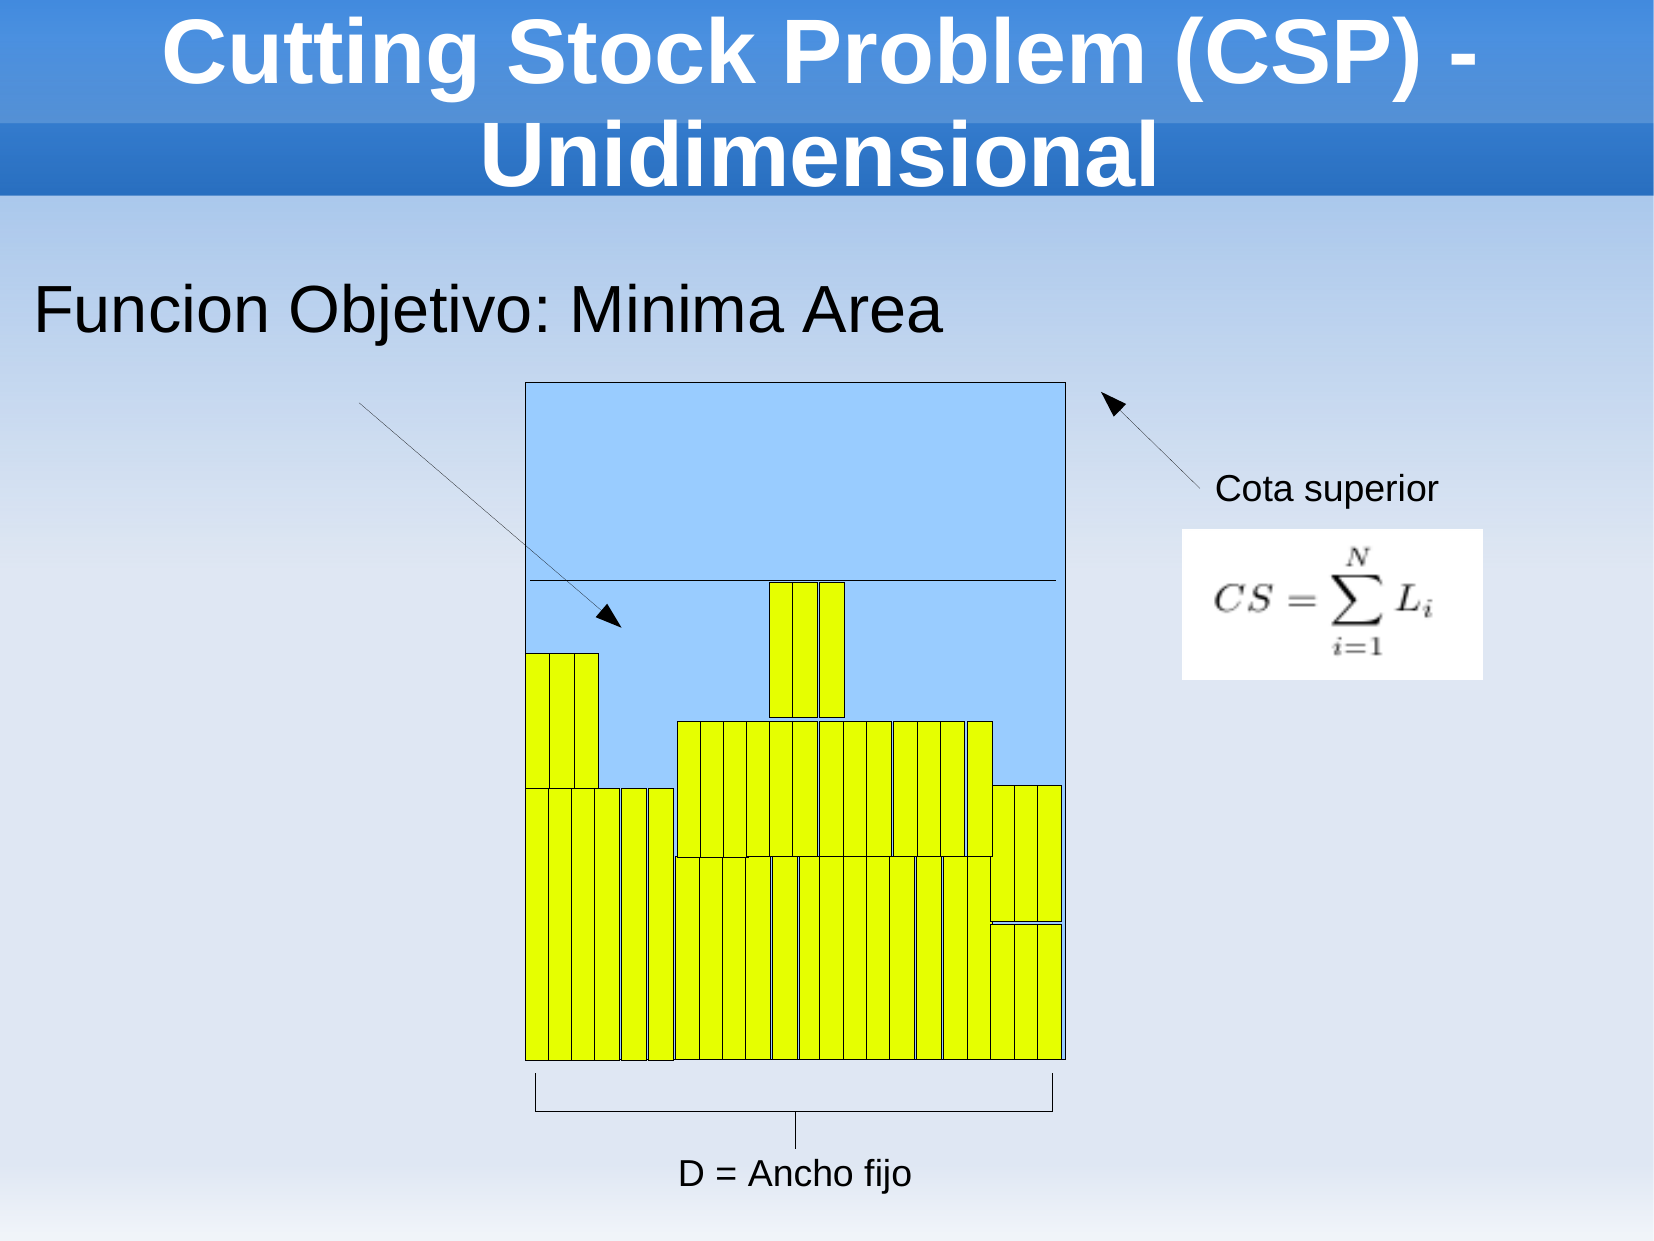

# Cutting Stock Problem (CSP) - Unidimensional
Funcion Objetivo: Minima Area
Cota superior
D = Ancho fijo